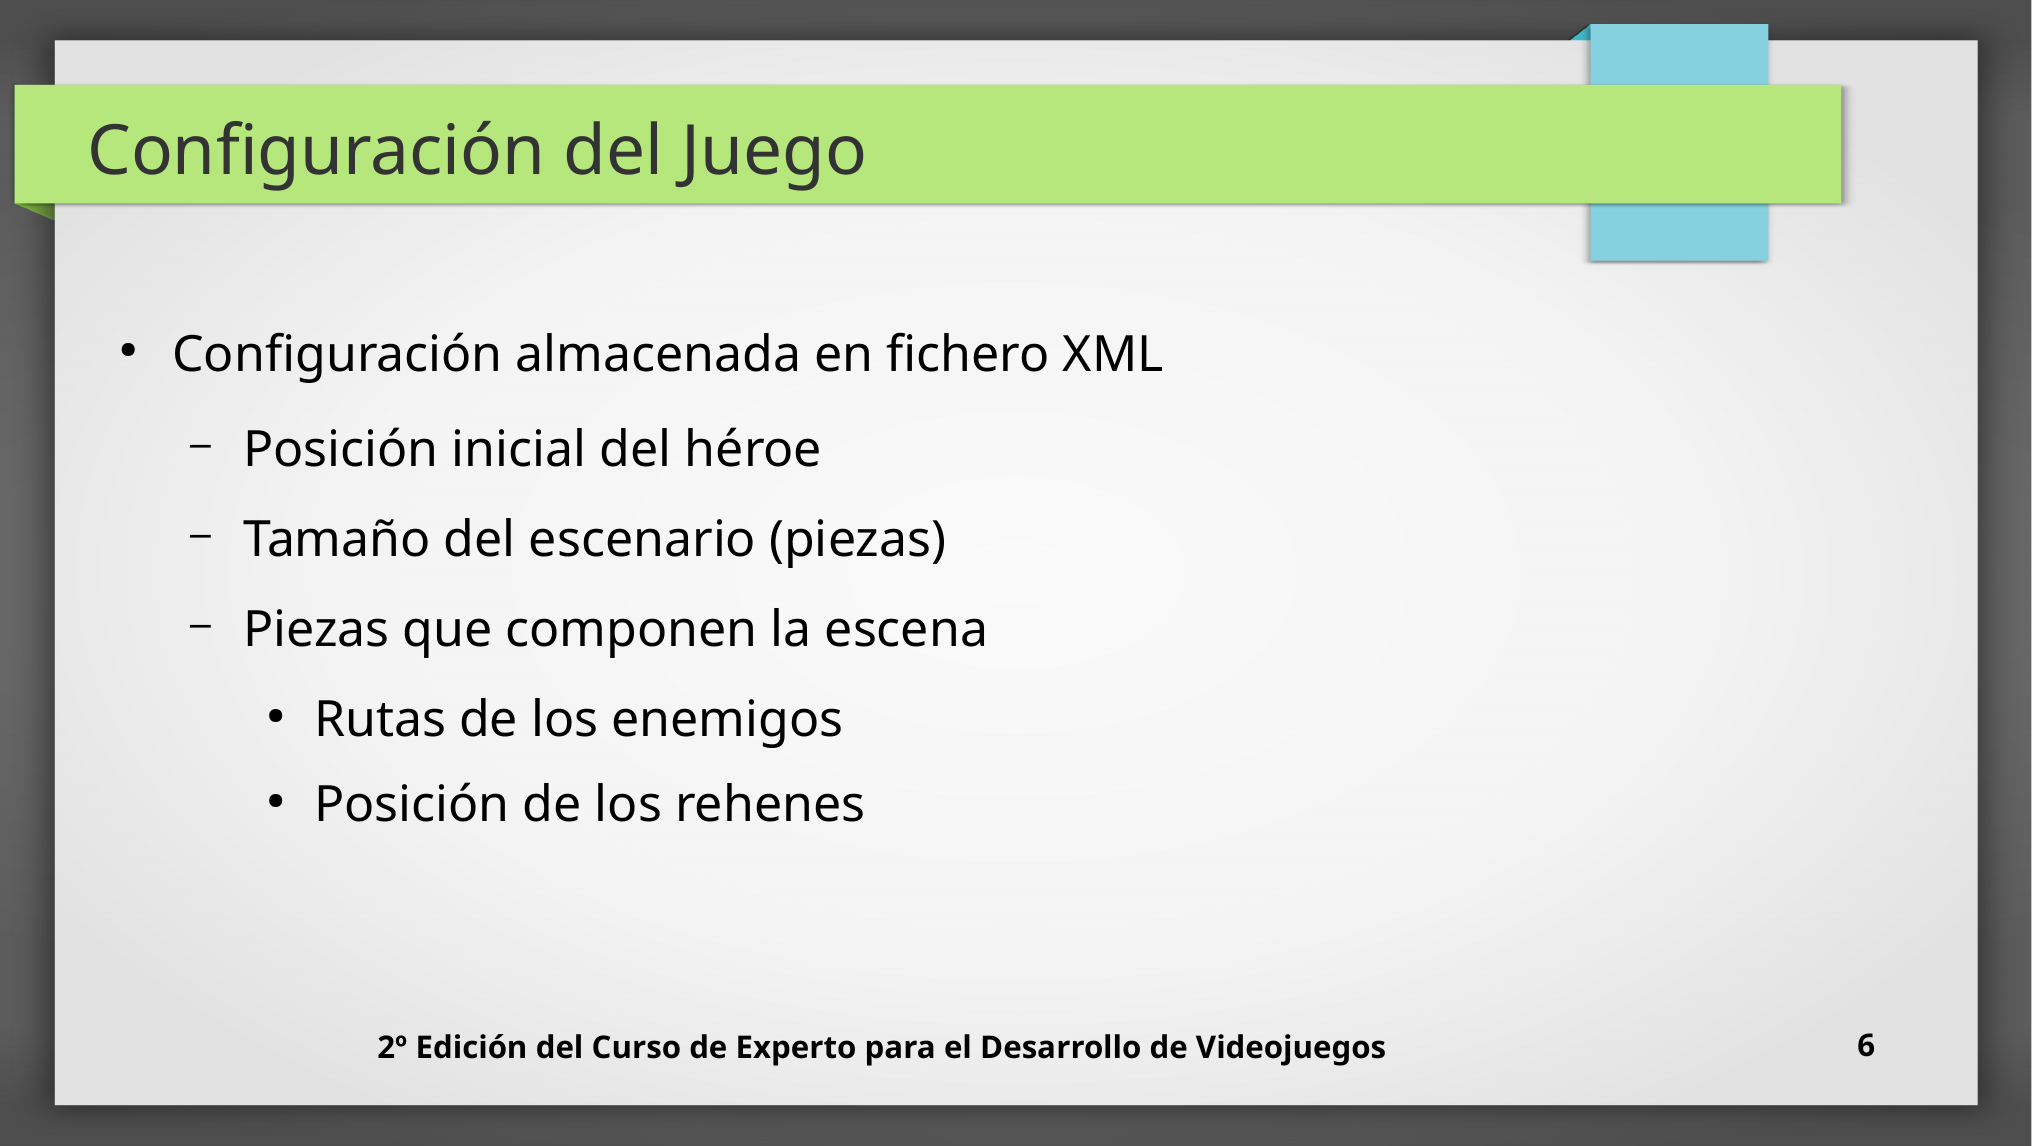

# Configuración del Juego
Configuración almacenada en fichero XML
Posición inicial del héroe
Tamaño del escenario (piezas)
Piezas que componen la escena
Rutas de los enemigos
Posición de los rehenes
2º Edición del Curso de Experto para el Desarrollo de Videojuegos